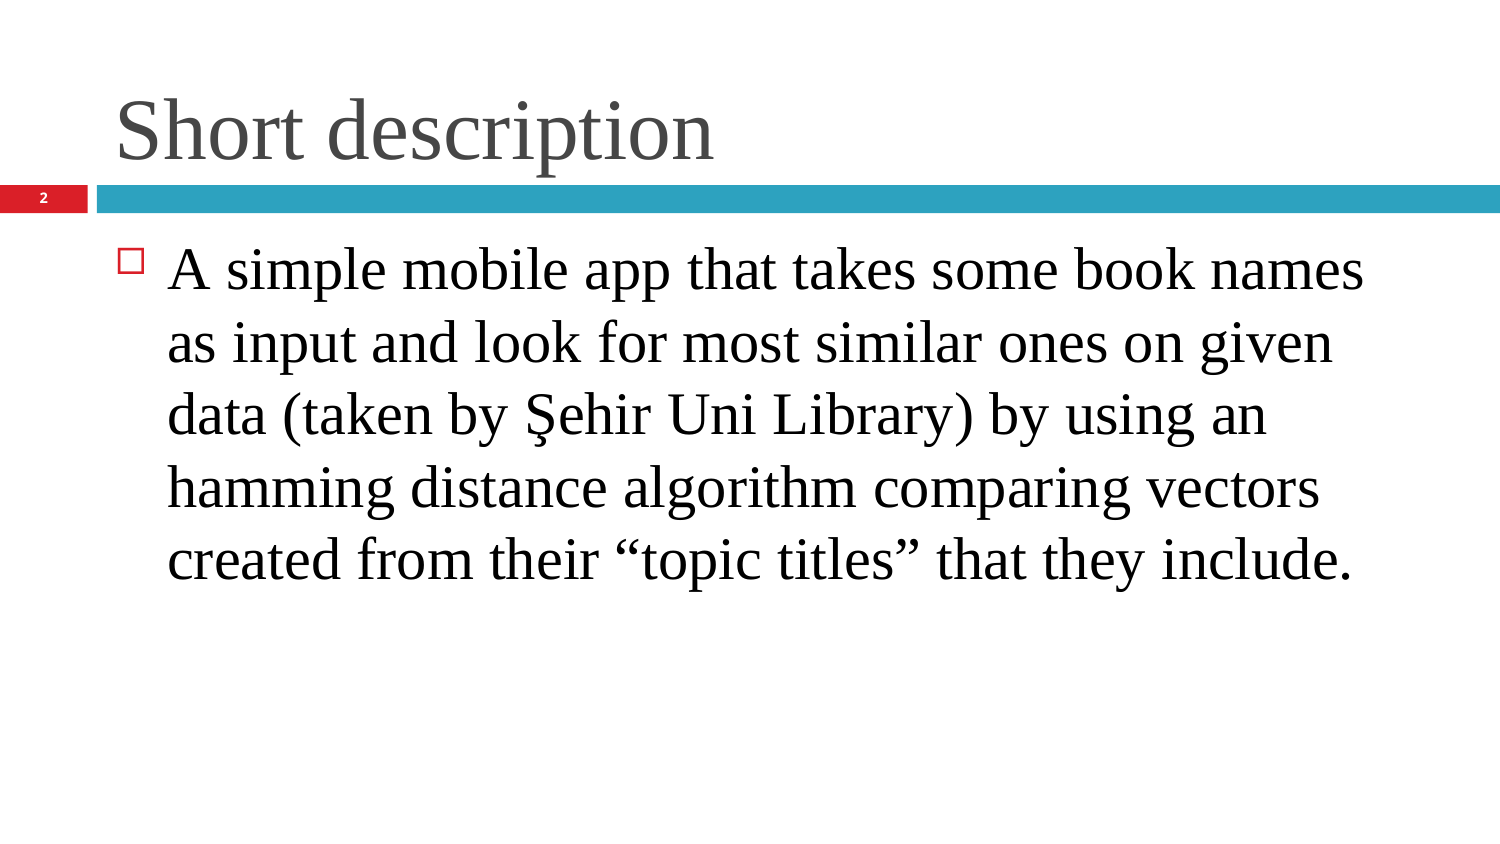

# Short description
A simple mobile app that takes some book names as input and look for most similar ones on given data (taken by Şehir Uni Library) by using an hamming distance algorithm comparing vectors created from their “topic titles” that they include.